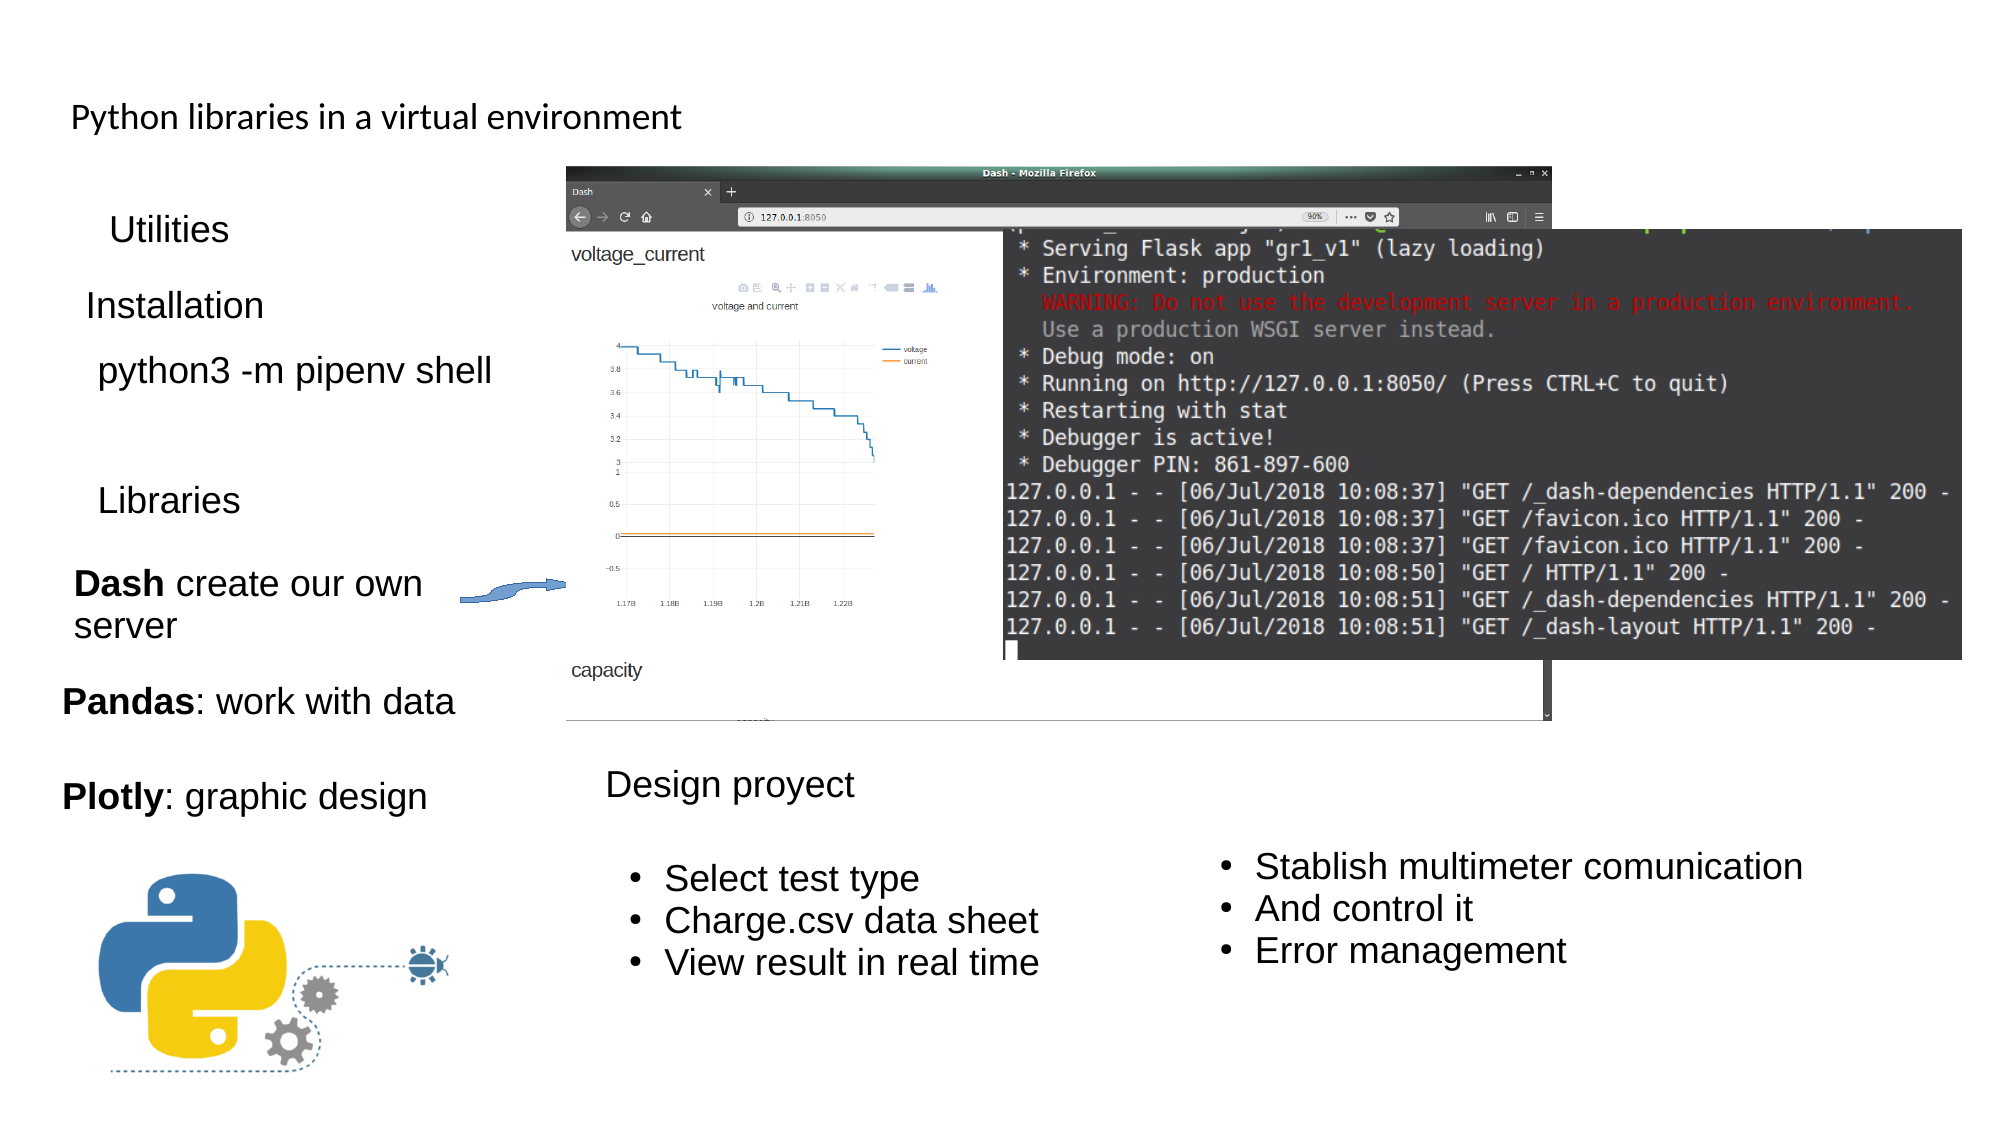

# Python libraries in a virtual environment
Utilities
Installation
python3 -m pipenv shell
Libraries
Dash create our own server
Pandas: work with data
Design proyect
Plotly: graphic design
Stablish multimeter comunication
And control it
Error management
Select test type
Charge.csv data sheet
View result in real time